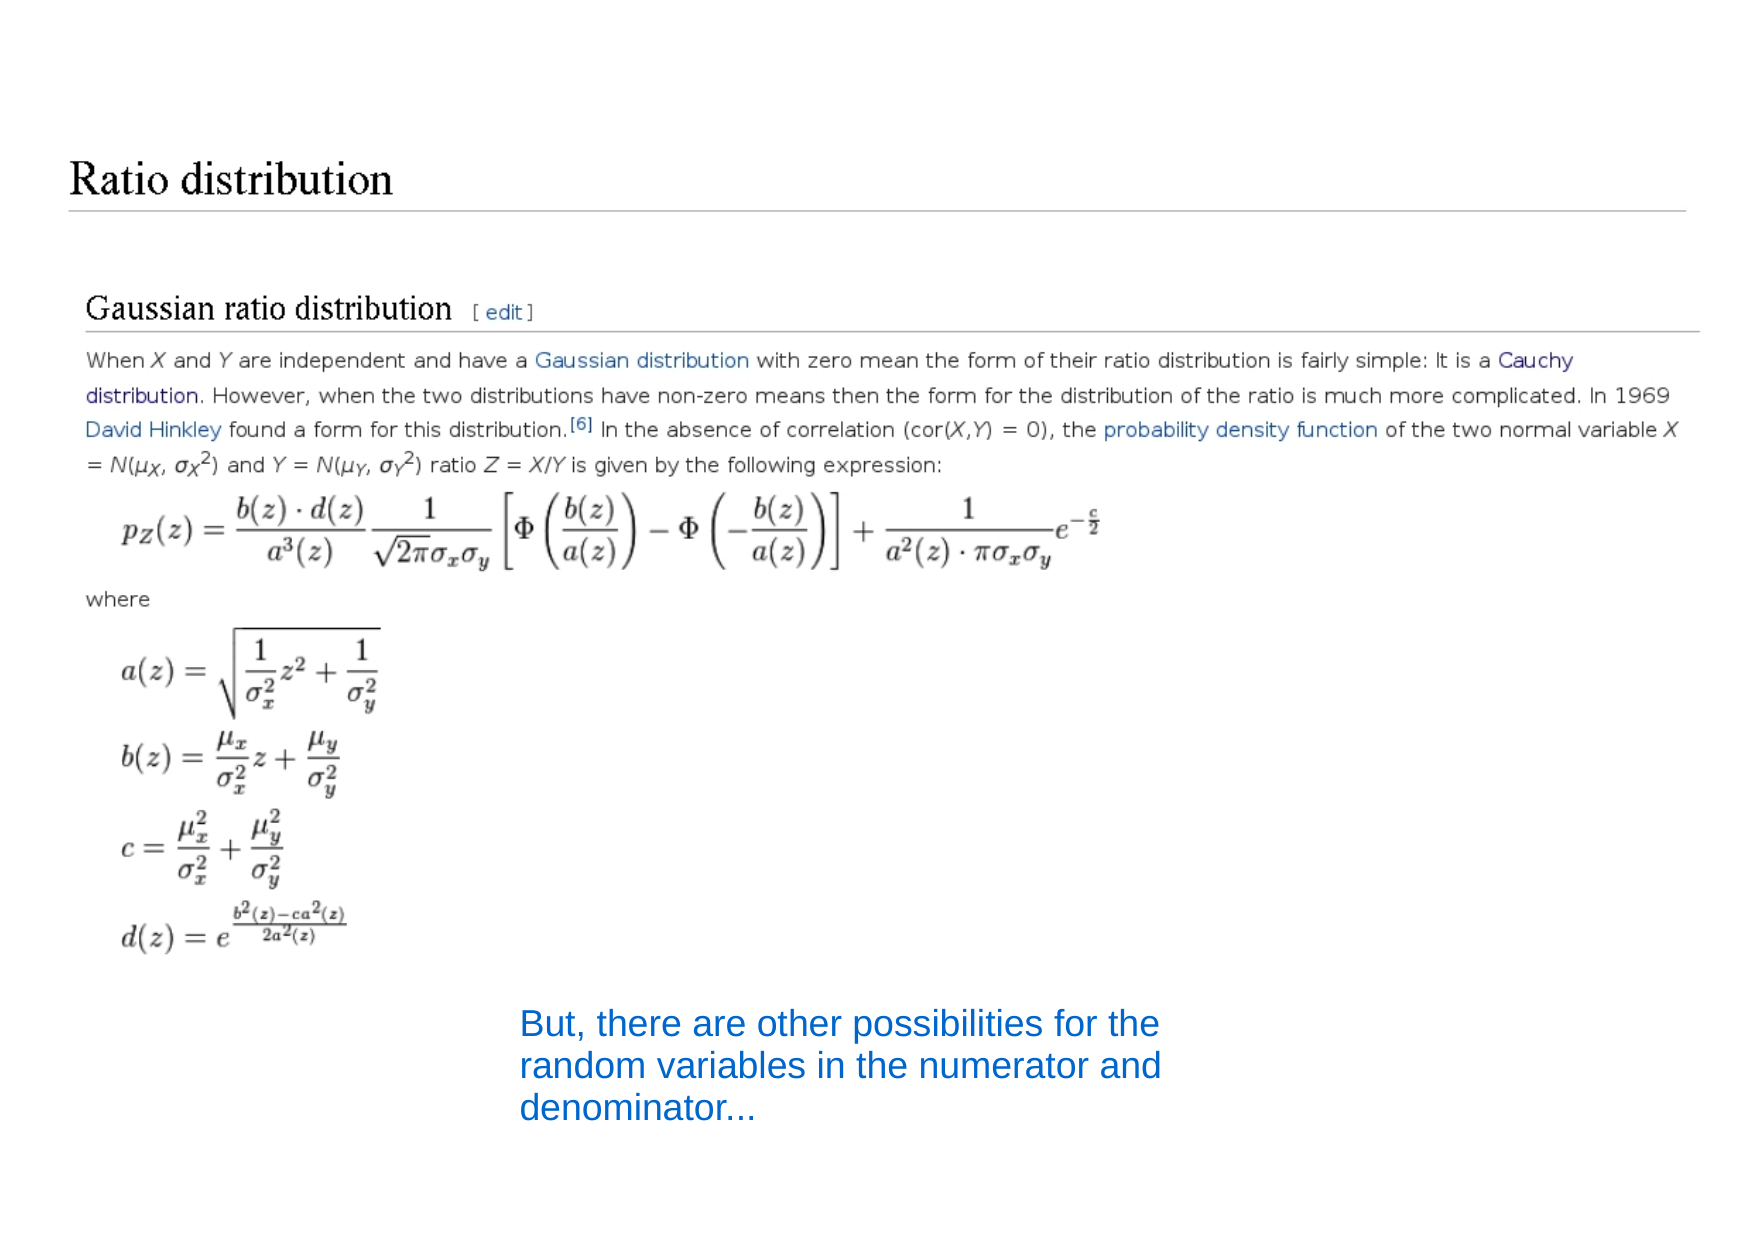

But, there are other possibilities for the random variables in the numerator and denominator...